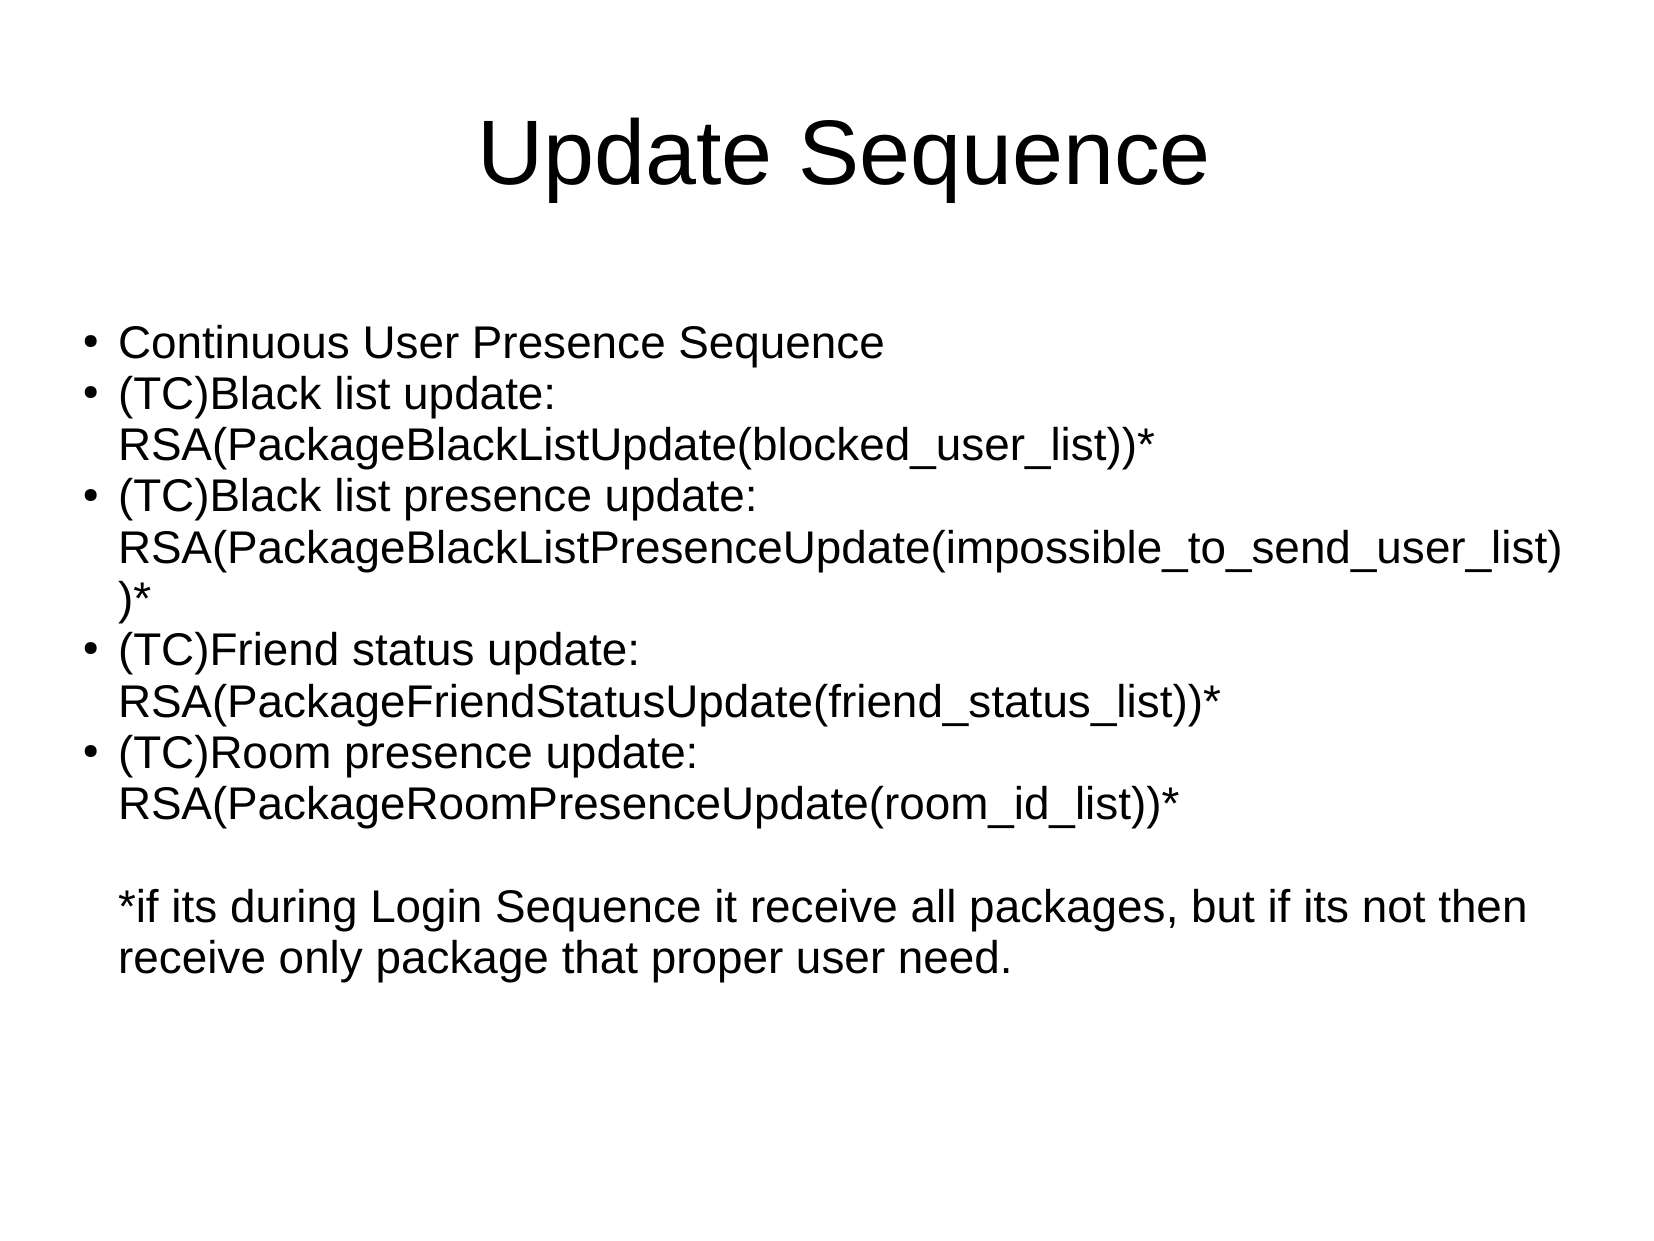

# Update Sequence
Continuous User Presence Sequence
(TC)Black list update: RSA(PackageBlackListUpdate(blocked_user_list))*
(TC)Black list presence update: RSA(PackageBlackListPresenceUpdate(impossible_to_send_user_list))*
(TC)Friend status update: RSA(PackageFriendStatusUpdate(friend_status_list))*
(TC)Room presence update: RSA(PackageRoomPresenceUpdate(room_id_list))*
*if its during Login Sequence it receive all packages, but if its not then receive only package that proper user need.